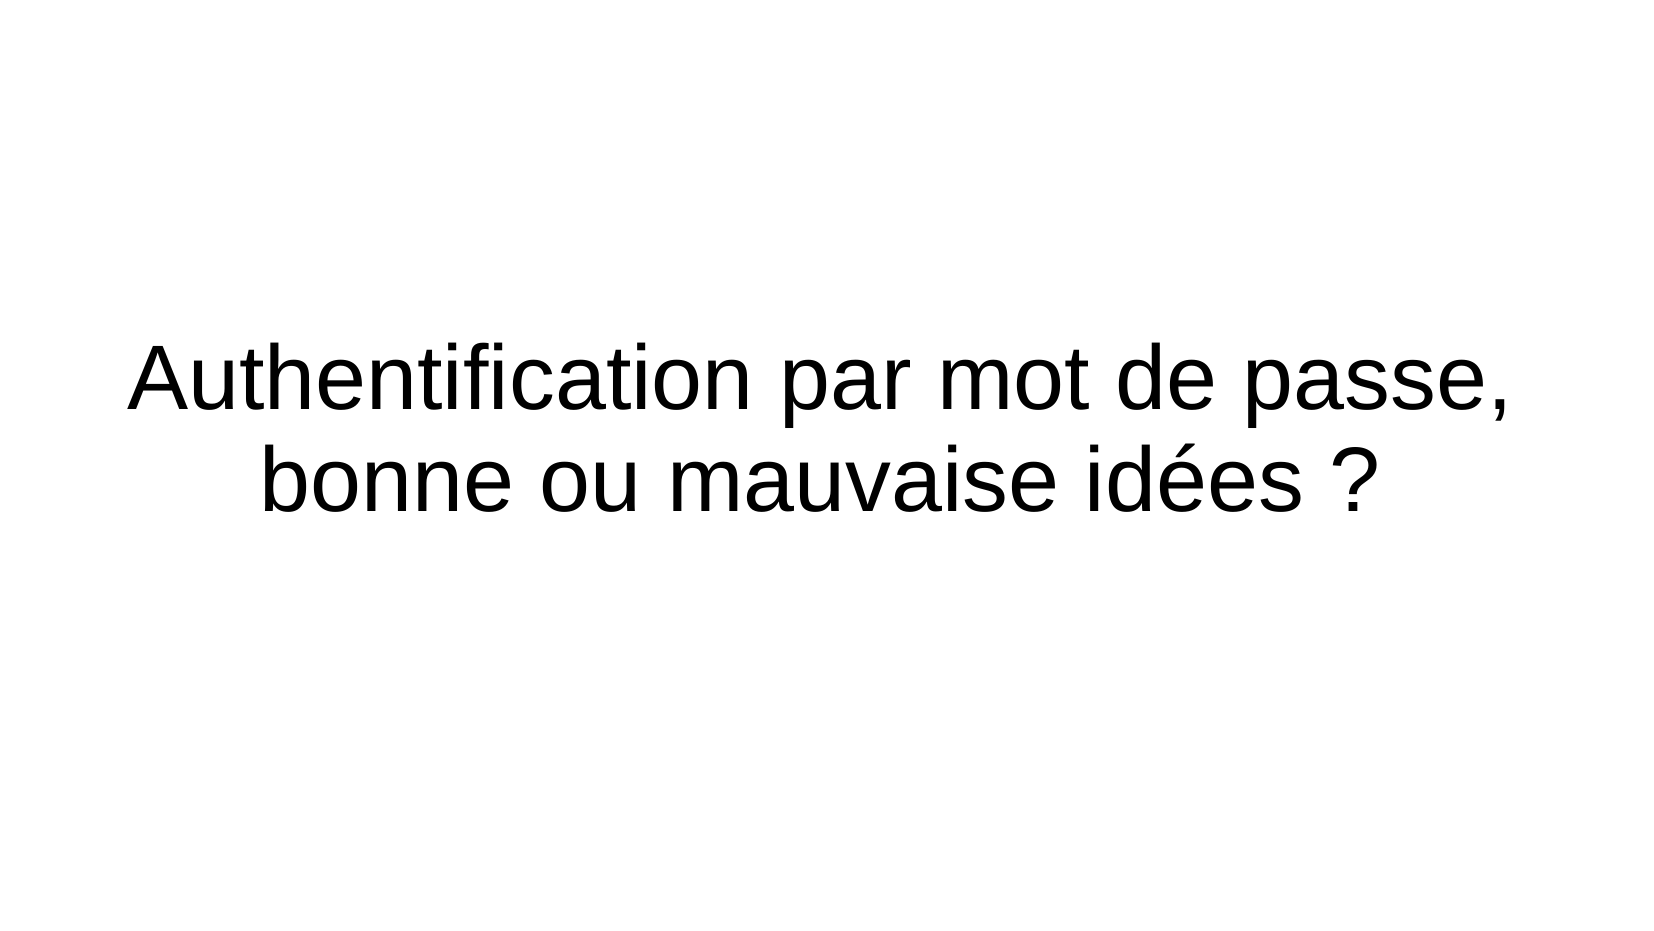

# Authentification par mot de passe, bonne ou mauvaise idées ?